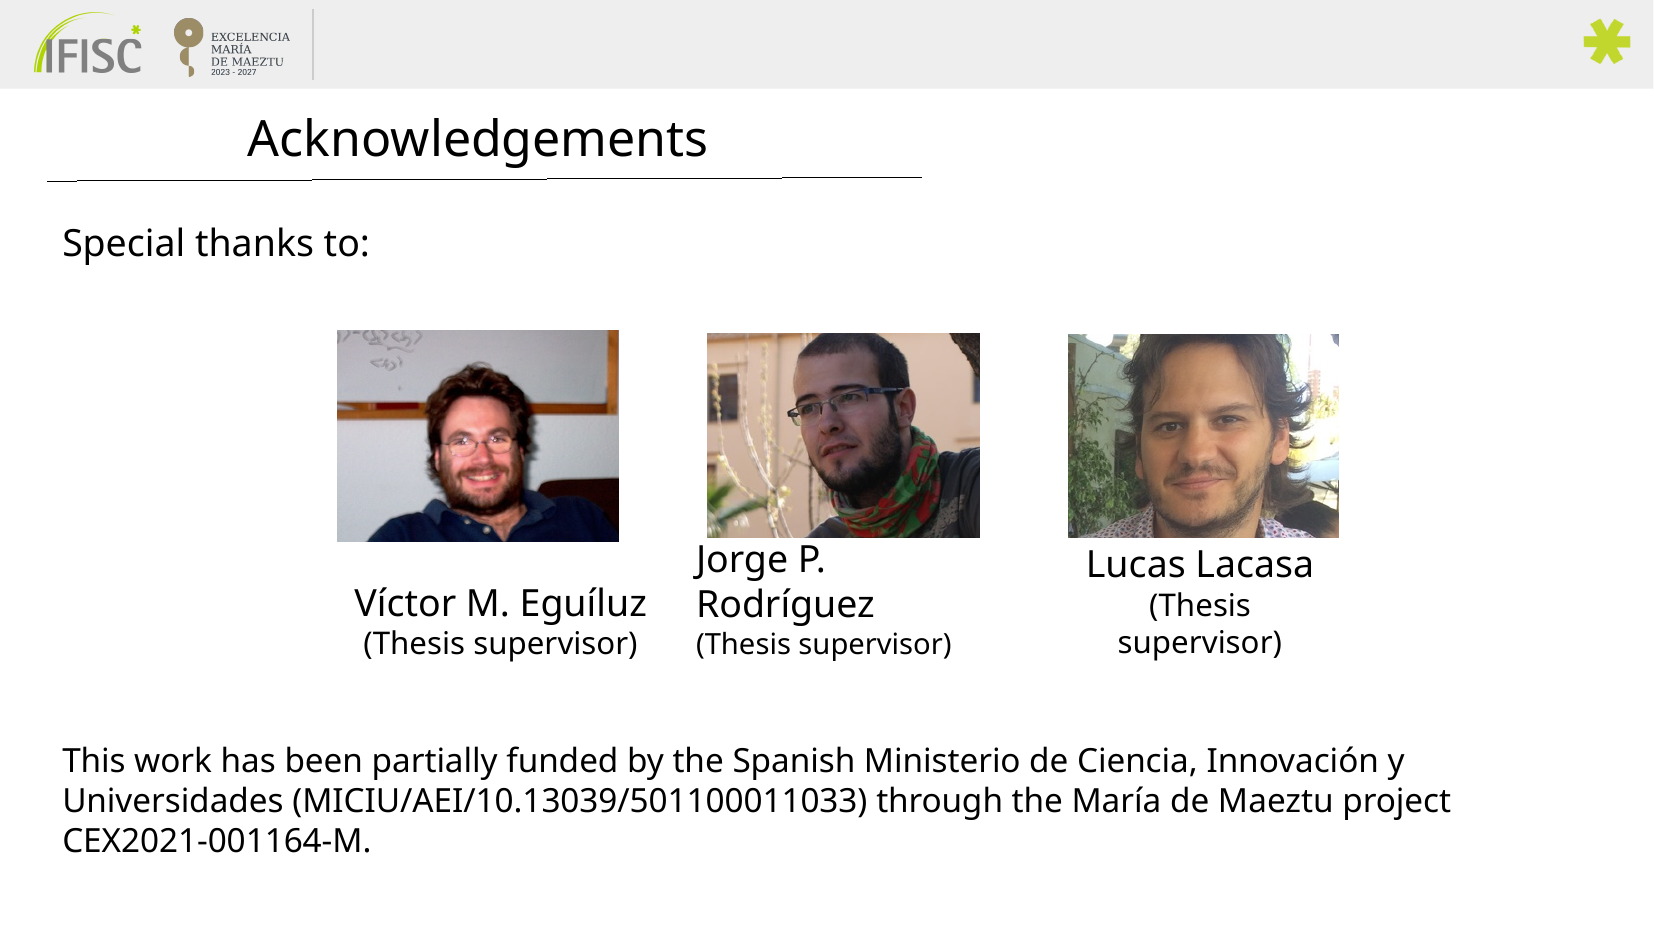

Acknowledgements
Special thanks to:
Jorge P. Rodríguez
(Thesis supervisor)
Lucas Lacasa
(Thesis supervisor)
Víctor M. Eguíluz
(Thesis supervisor)
This work has been partially funded by the Spanish Ministerio de Ciencia, Innovación y Universidades (MICIU/AEI/10.13039/501100011033) through the María de Maeztu project CEX2021-001164-M.